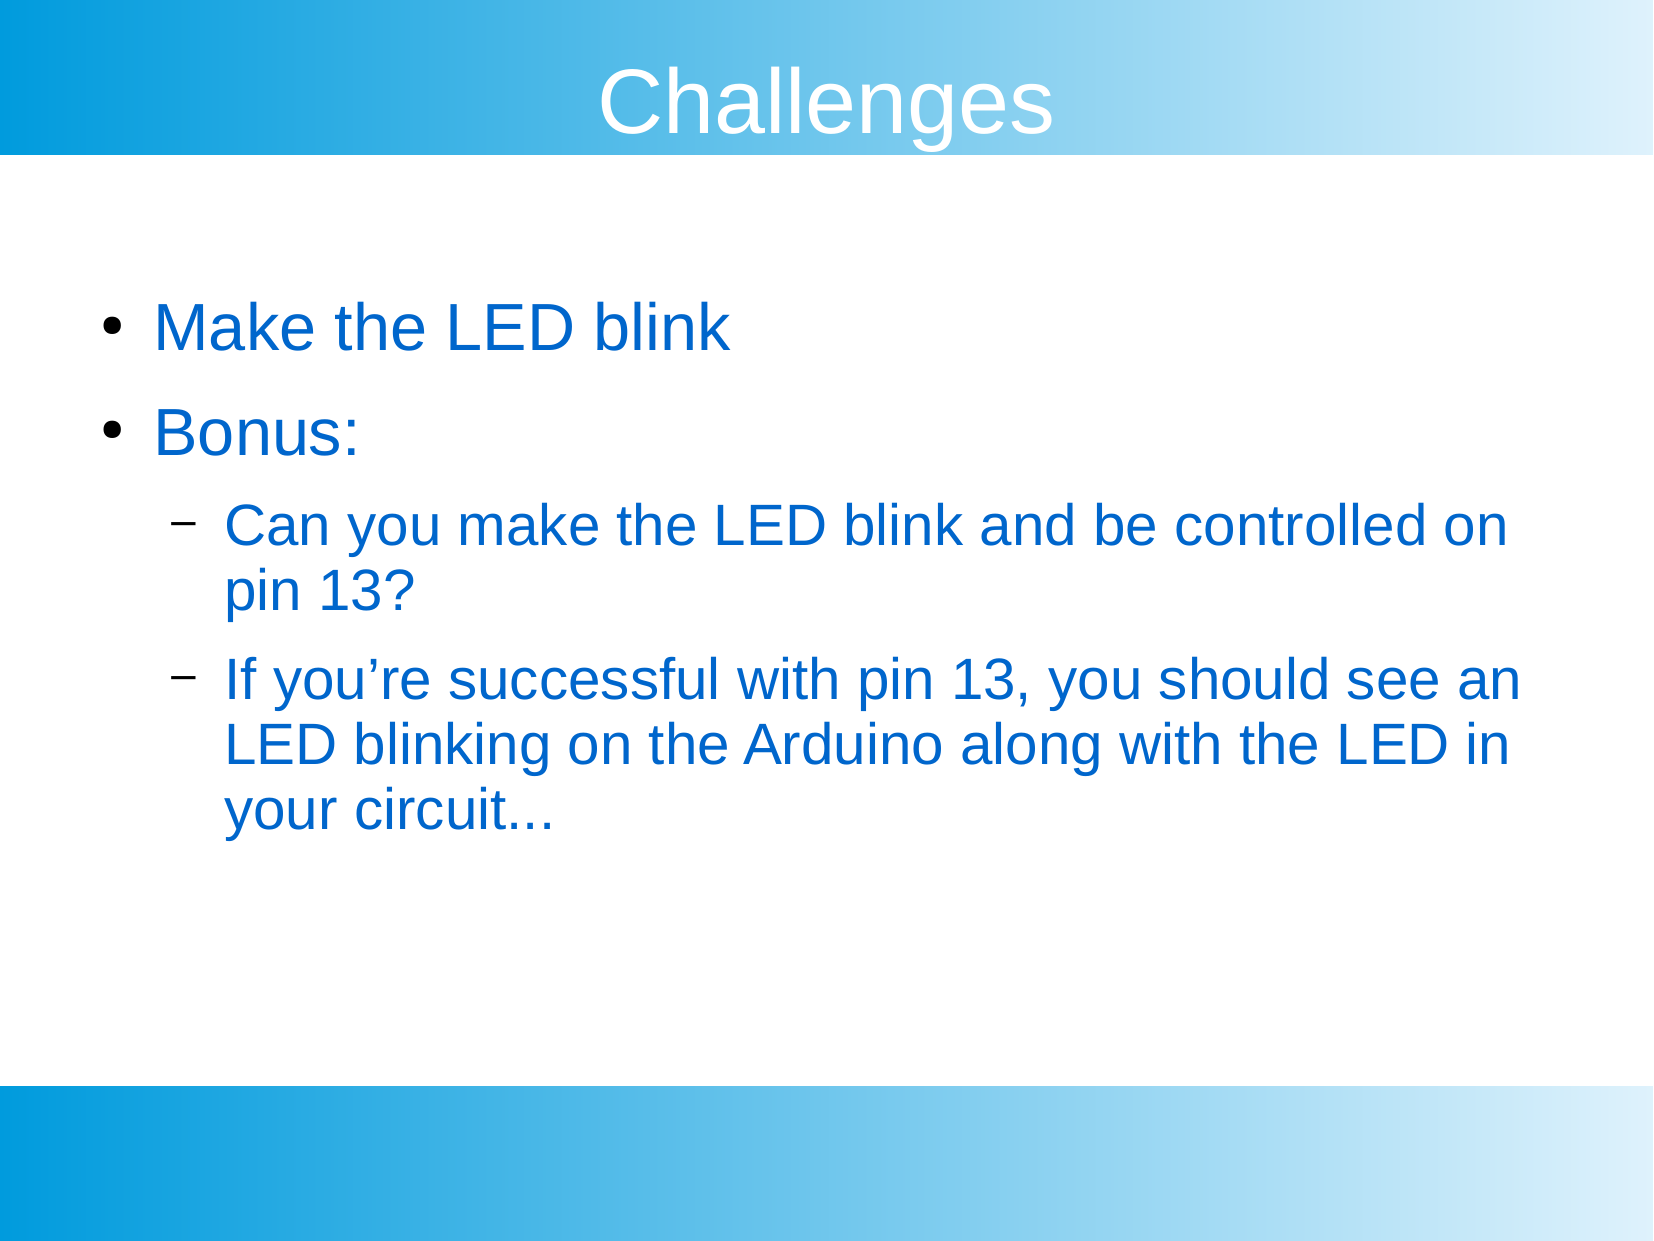

# Challenges
Make the LED blink
Bonus:
Can you make the LED blink and be controlled on pin 13?
If you’re successful with pin 13, you should see an LED blinking on the Arduino along with the LED in your circuit...